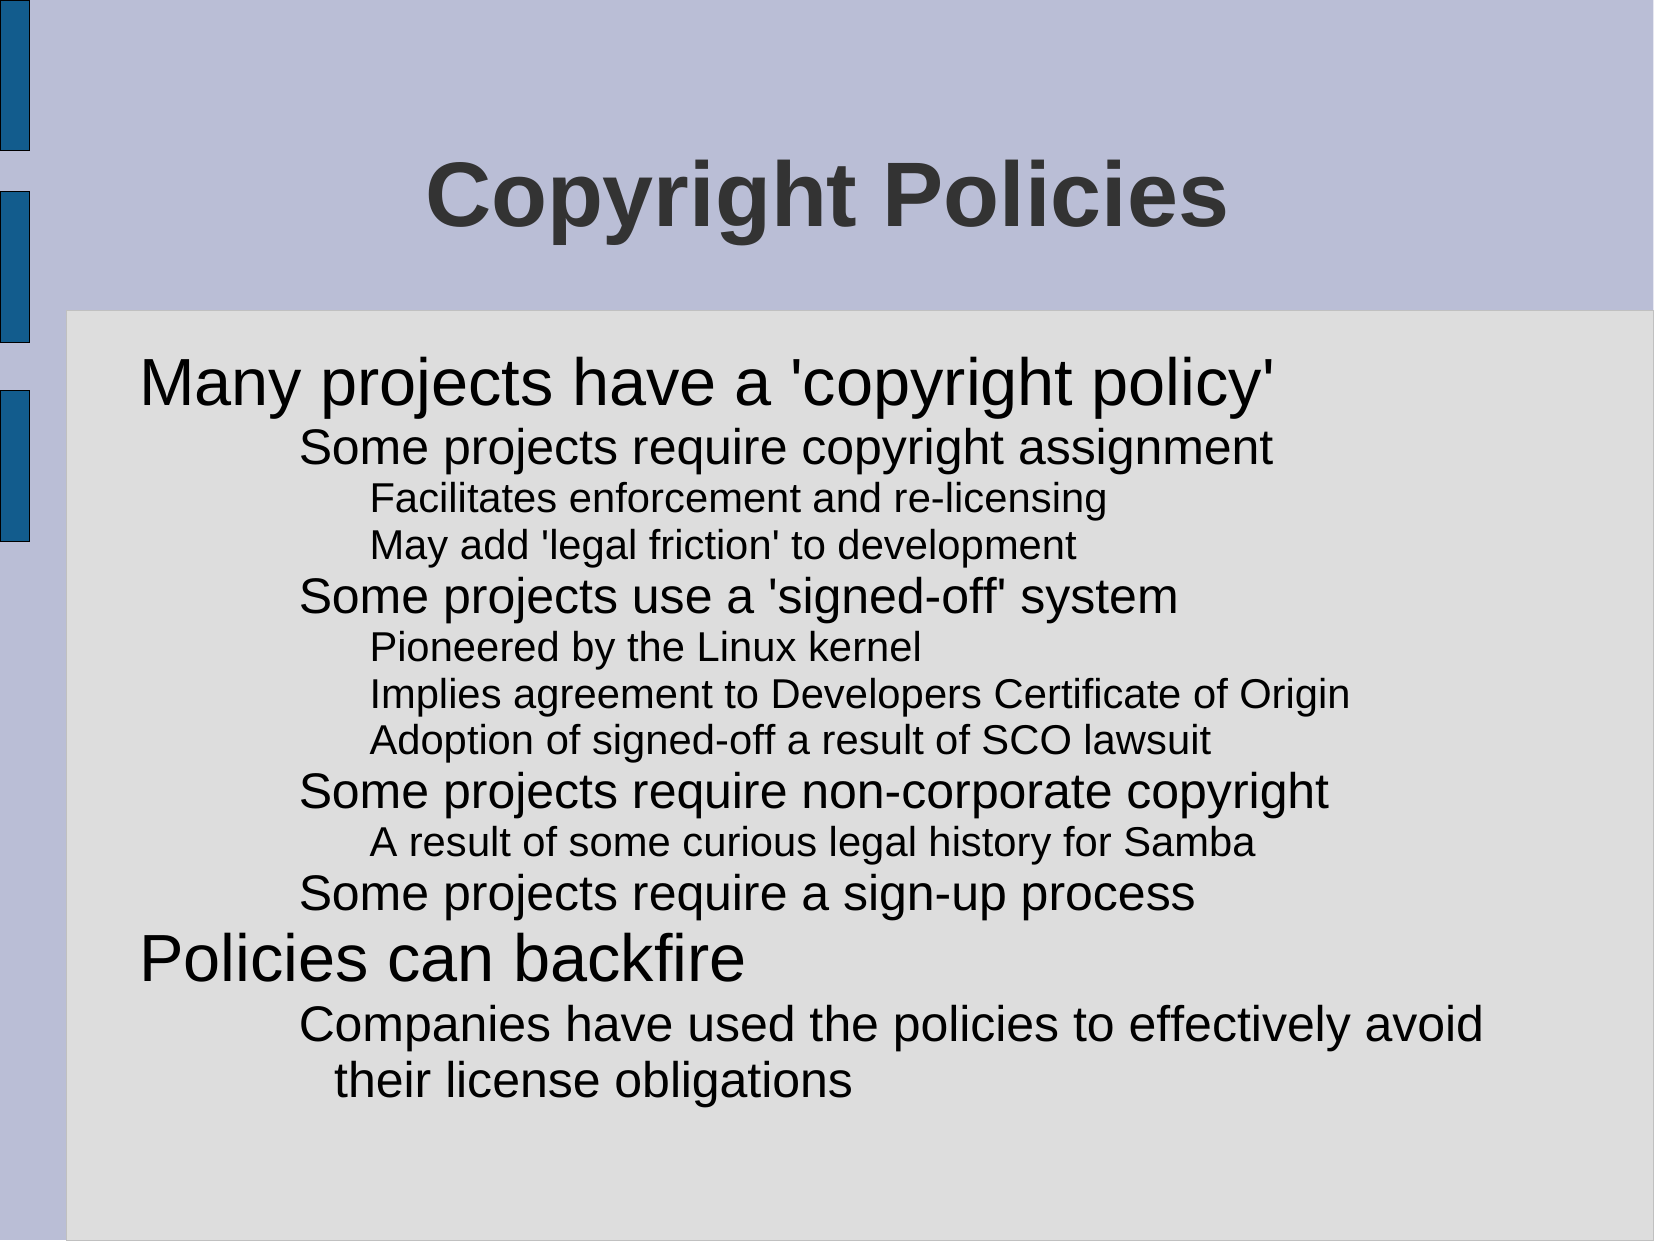

# Copyright Policies
Many projects have a 'copyright policy'
Some projects require copyright assignment
Facilitates enforcement and re-licensing
May add 'legal friction' to development
Some projects use a 'signed-off' system
Pioneered by the Linux kernel
Implies agreement to Developers Certificate of Origin
Adoption of signed-off a result of SCO lawsuit
Some projects require non-corporate copyright
A result of some curious legal history for Samba
Some projects require a sign-up process
Policies can backfire
Companies have used the policies to effectively avoid their license obligations